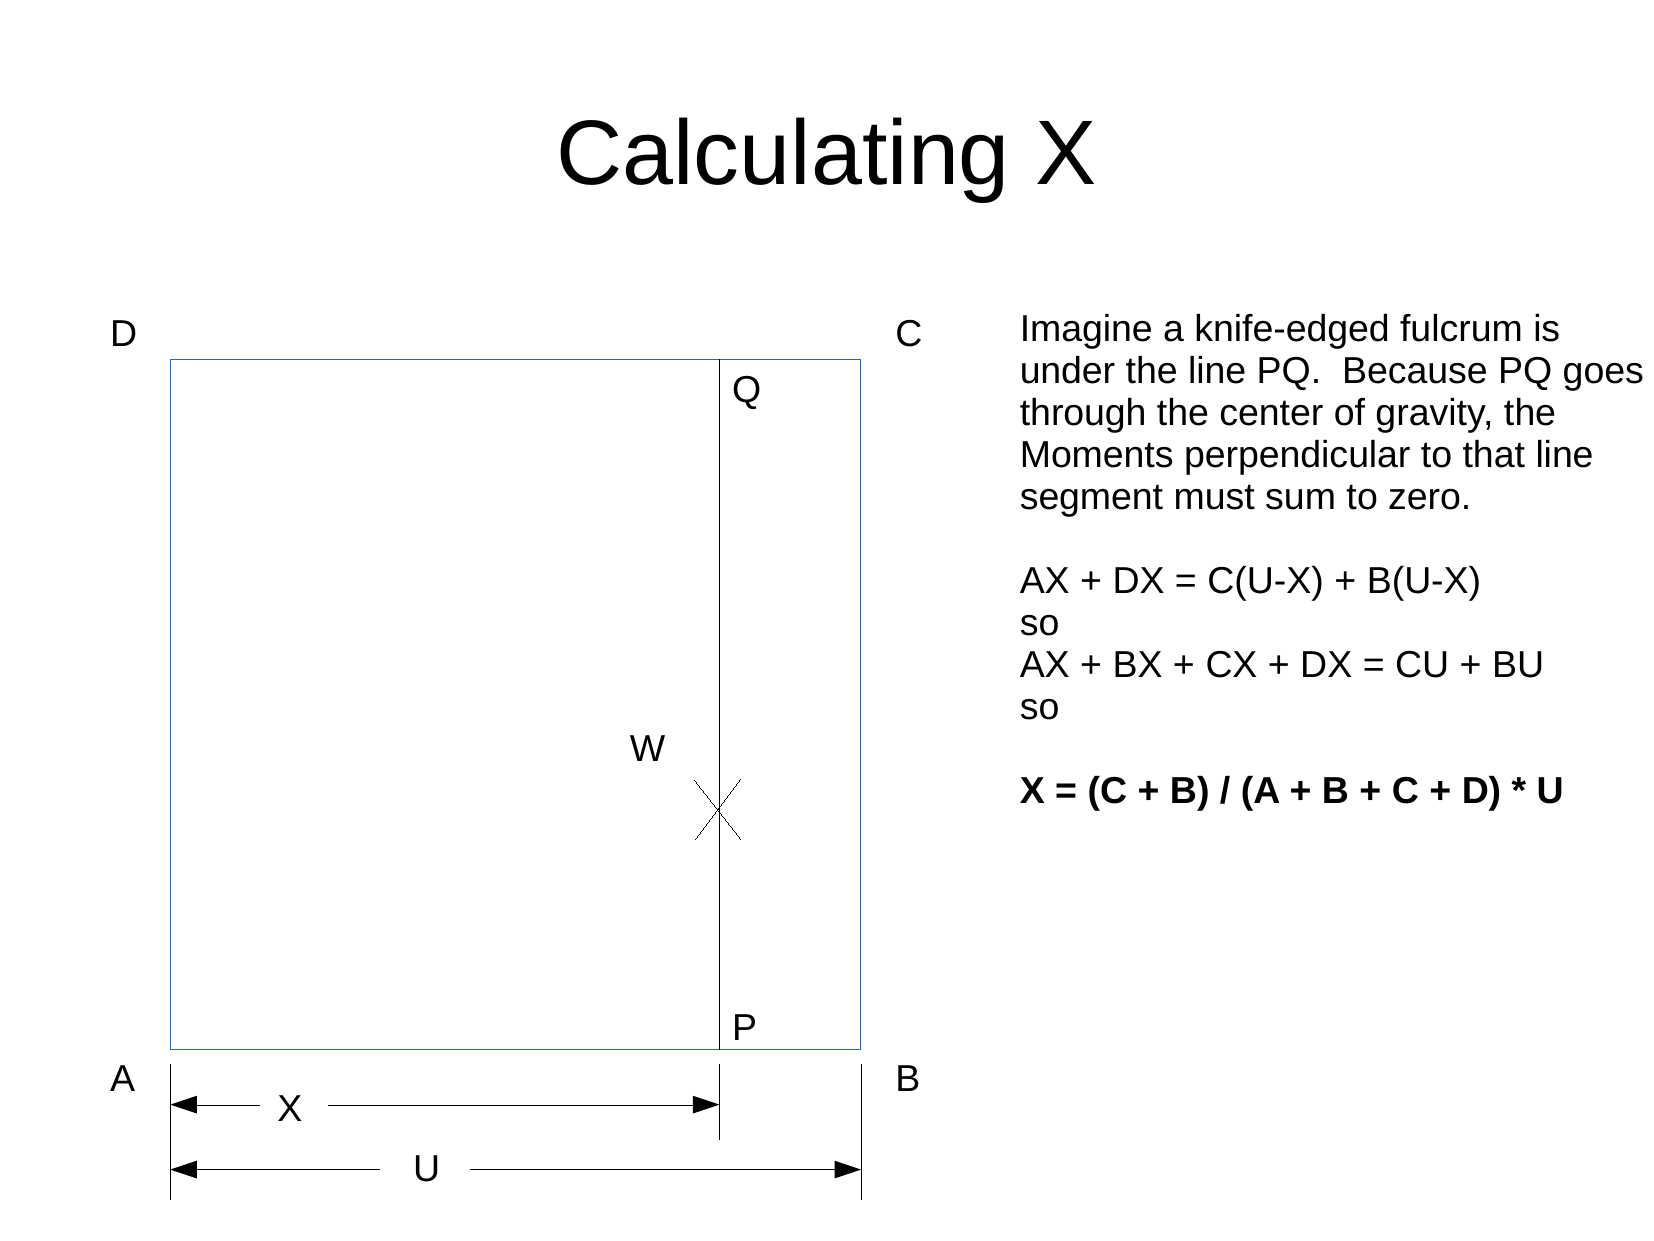

# Calculating X
Imagine a knife-edged fulcrum is
under the line PQ. Because PQ goes
through the center of gravity, the
Moments perpendicular to that line
segment must sum to zero.
AX + DX = C(U-X) + B(U-X)
so
AX + BX + CX + DX = CU + BU
so
X = (C + B) / (A + B + C + D) * U
D
C
Q
W
P
A
B
X
U